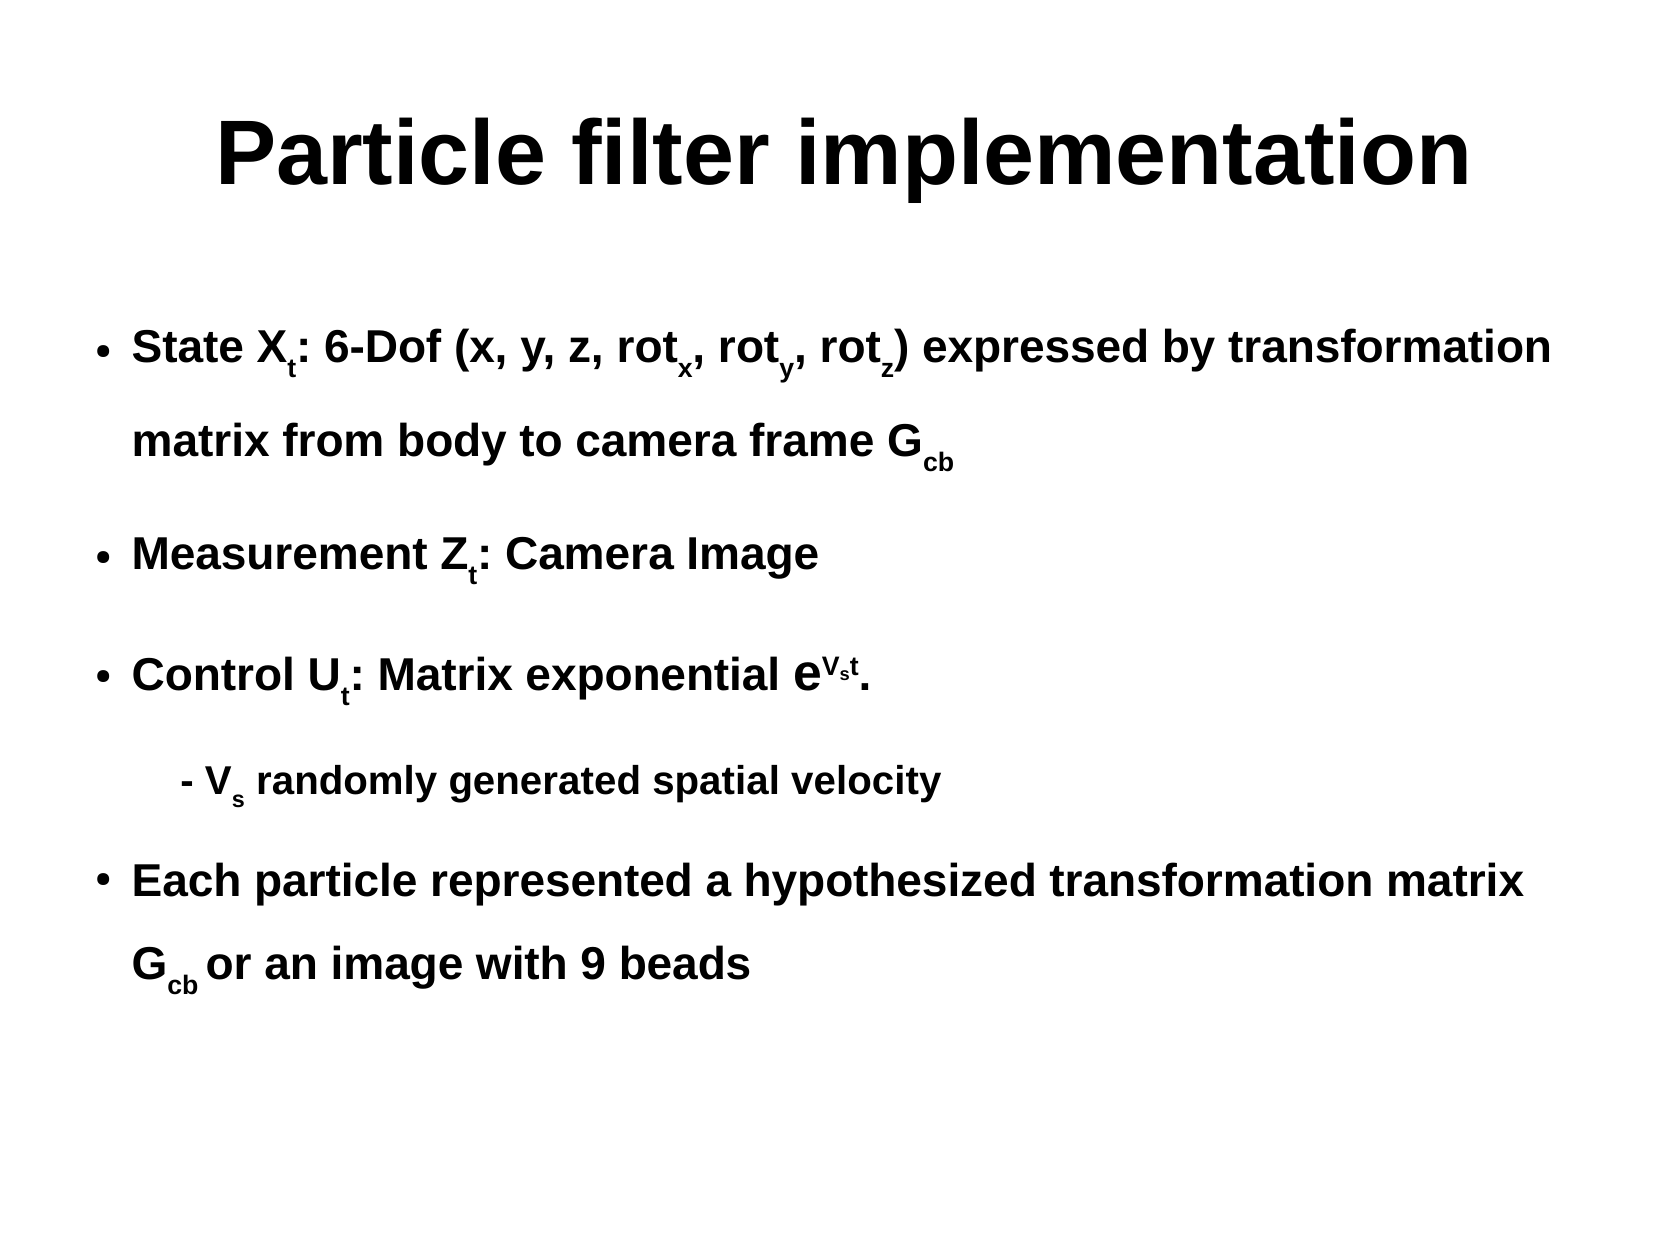

Particle filter implementation
# State Xt: 6-Dof (x, y, z, rotx, roty, rotz) expressed by transformation matrix from body to camera frame Gcb
Measurement Zt: Camera Image
Control Ut: Matrix exponential eVst.
- Vs randomly generated spatial velocity
Each particle represented a hypothesized transformation matrix Gcb or an image with 9 beads